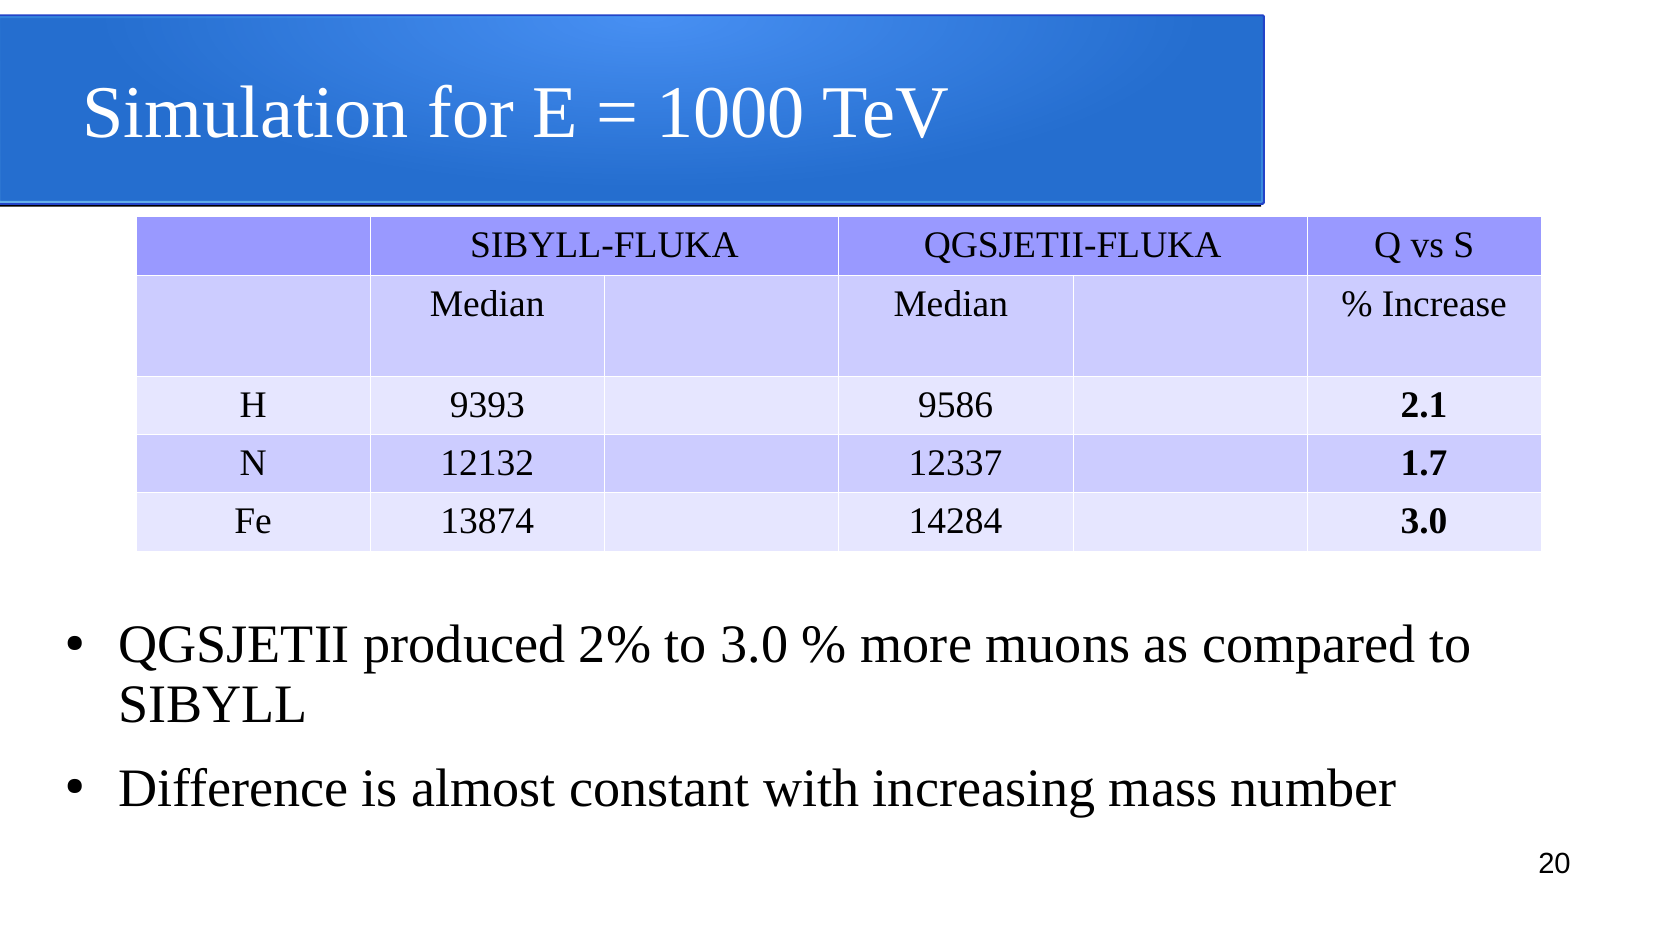

# Simulation for E = 1000 TeV
| | SIBYLL-FLUKA | | QGSJETII-FLUKA | | Q vs S |
| --- | --- | --- | --- | --- | --- |
| | Median | | Median | | % Increase |
| H | 9393 | | 9586 | | 2.1 |
| N | 12132 | | 12337 | | 1.7 |
| Fe | 13874 | | 14284 | | 3.0 |
QGSJETII produced 2% to 3.0 % more muons as compared to SIBYLL
Difference is almost constant with increasing mass number